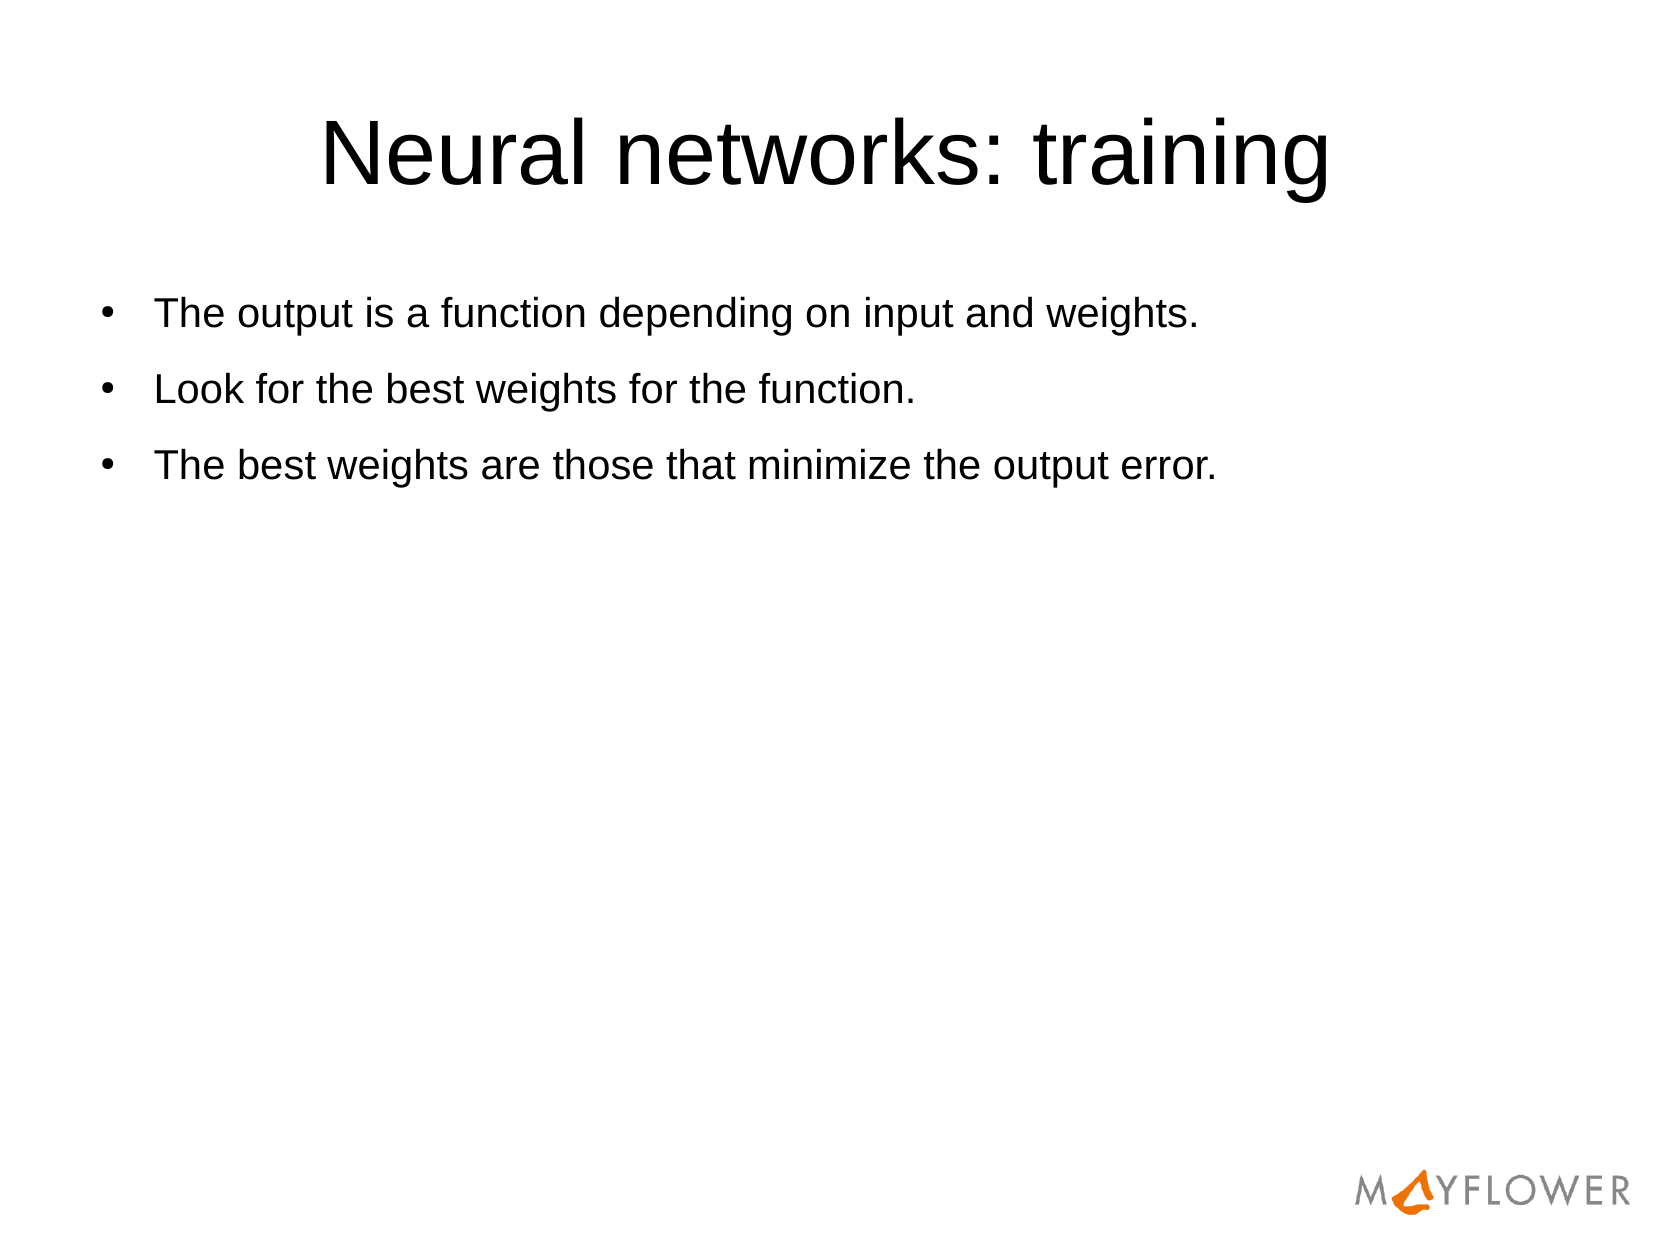

# Neural networks: training
The output is a function depending on input and weights.
Look for the best weights for the function.
The best weights are those that minimize the output error.